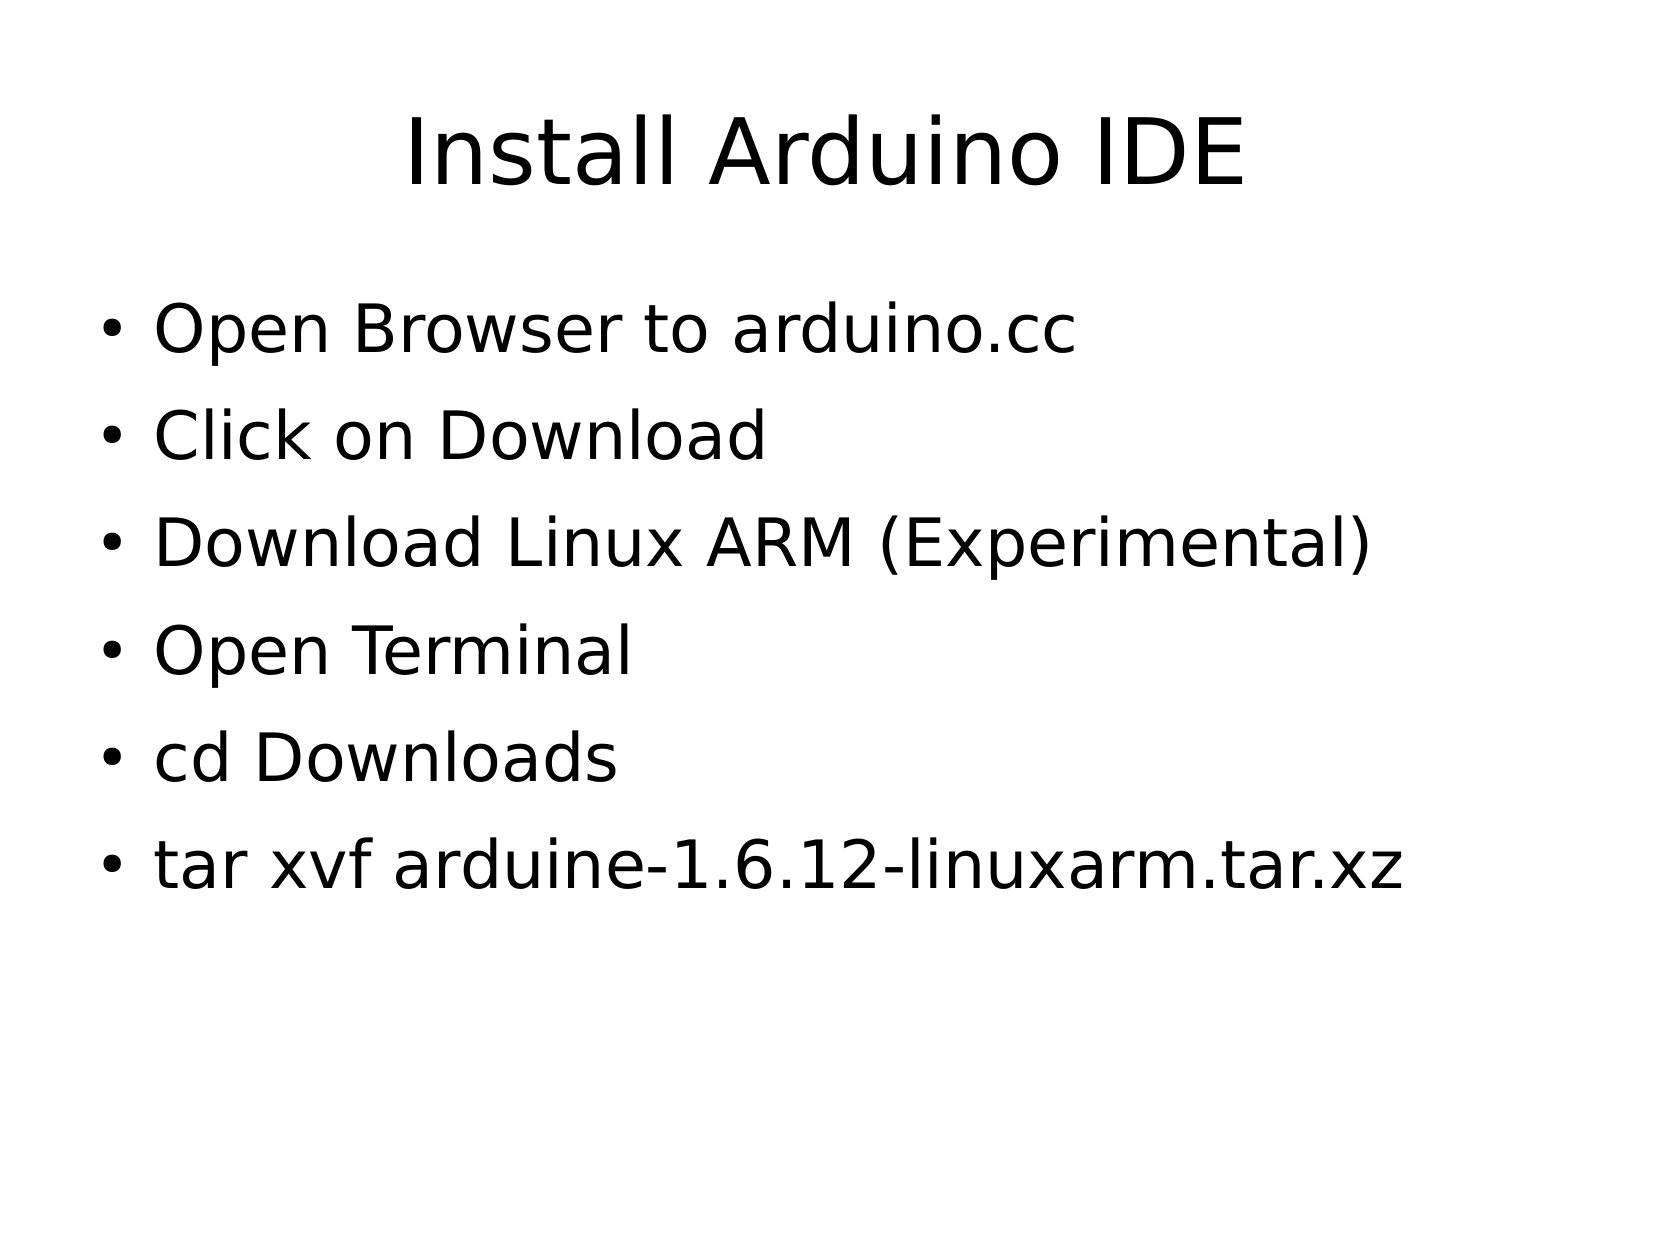

# Install Arduino IDE
Open Browser to arduino.cc
Click on Download
Download Linux ARM (Experimental)
Open Terminal
cd Downloads
tar xvf arduine-1.6.12-linuxarm.tar.xz